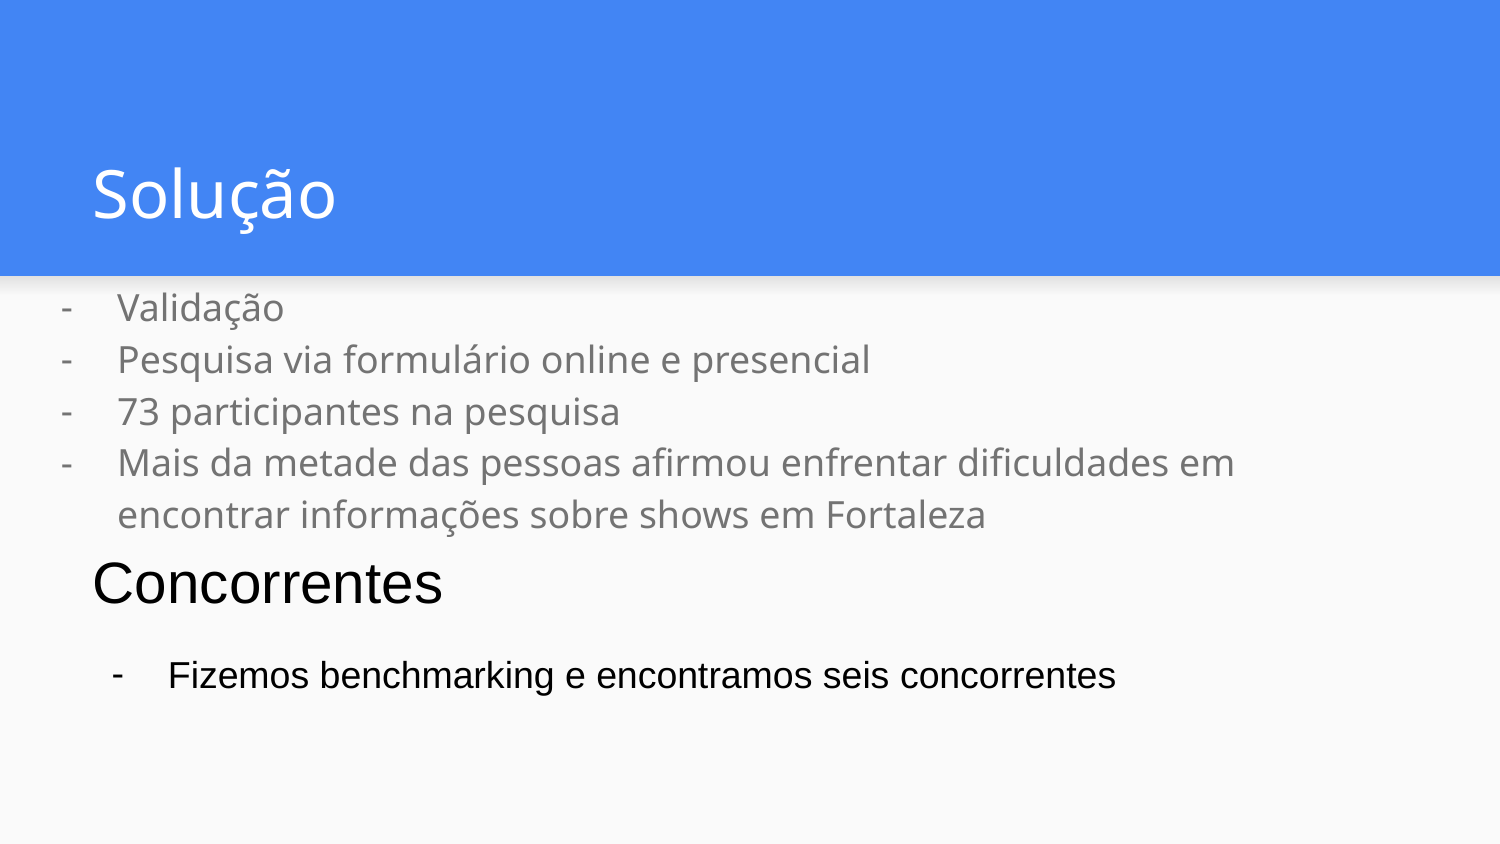

# Solução
Validação
Pesquisa via formulário online e presencial
73 participantes na pesquisa
Mais da metade das pessoas afirmou enfrentar dificuldades em encontrar informações sobre shows em Fortaleza
Concorrentes
Fizemos benchmarking e encontramos seis concorrentes